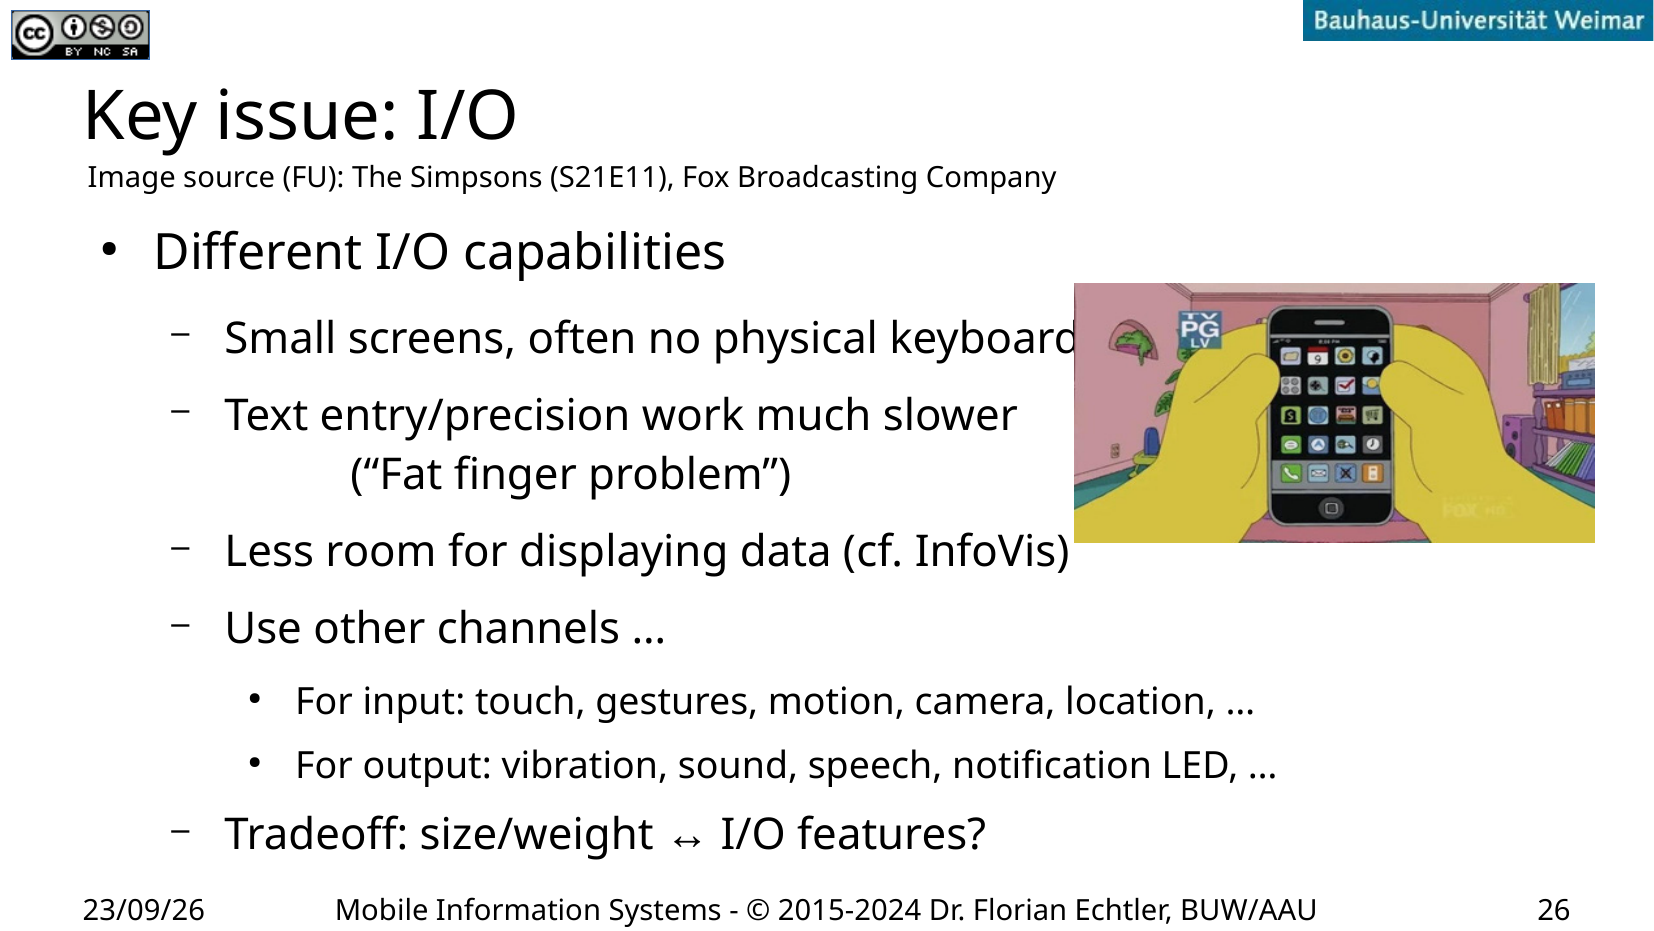

# Key issue: I/O
Image source (FU): The Simpsons (S21E11), Fox Broadcasting Company
Different I/O capabilities
Small screens, often no physical keyboard
Text entry/precision work much slower (“Fat finger problem”)
Less room for displaying data (cf. InfoVis)
Use other channels …
For input: touch, gestures, motion, camera, location, …
For output: vibration, sound, speech, notification LED, …
Tradeoff: size/weight ↔ I/O features?
Mobile Information Systems - © 2015-2024 Dr. Florian Echtler, BUW/AAU
26